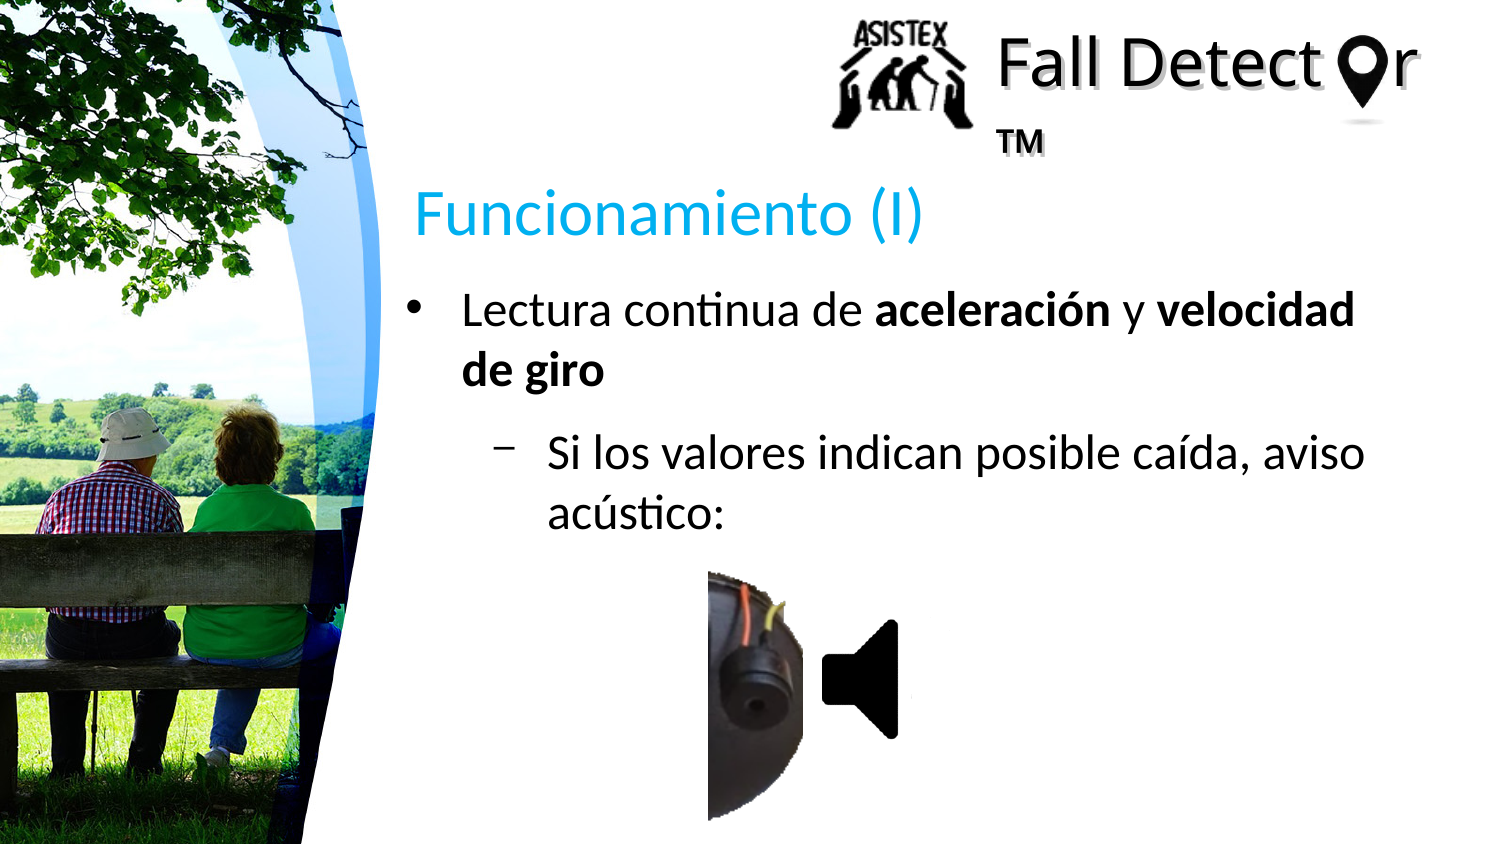

Fall Detect r ™
# Funcionamiento (I)
Lectura continua de aceleración y velocidad de giro
Si los valores indican posible caída, aviso acústico: